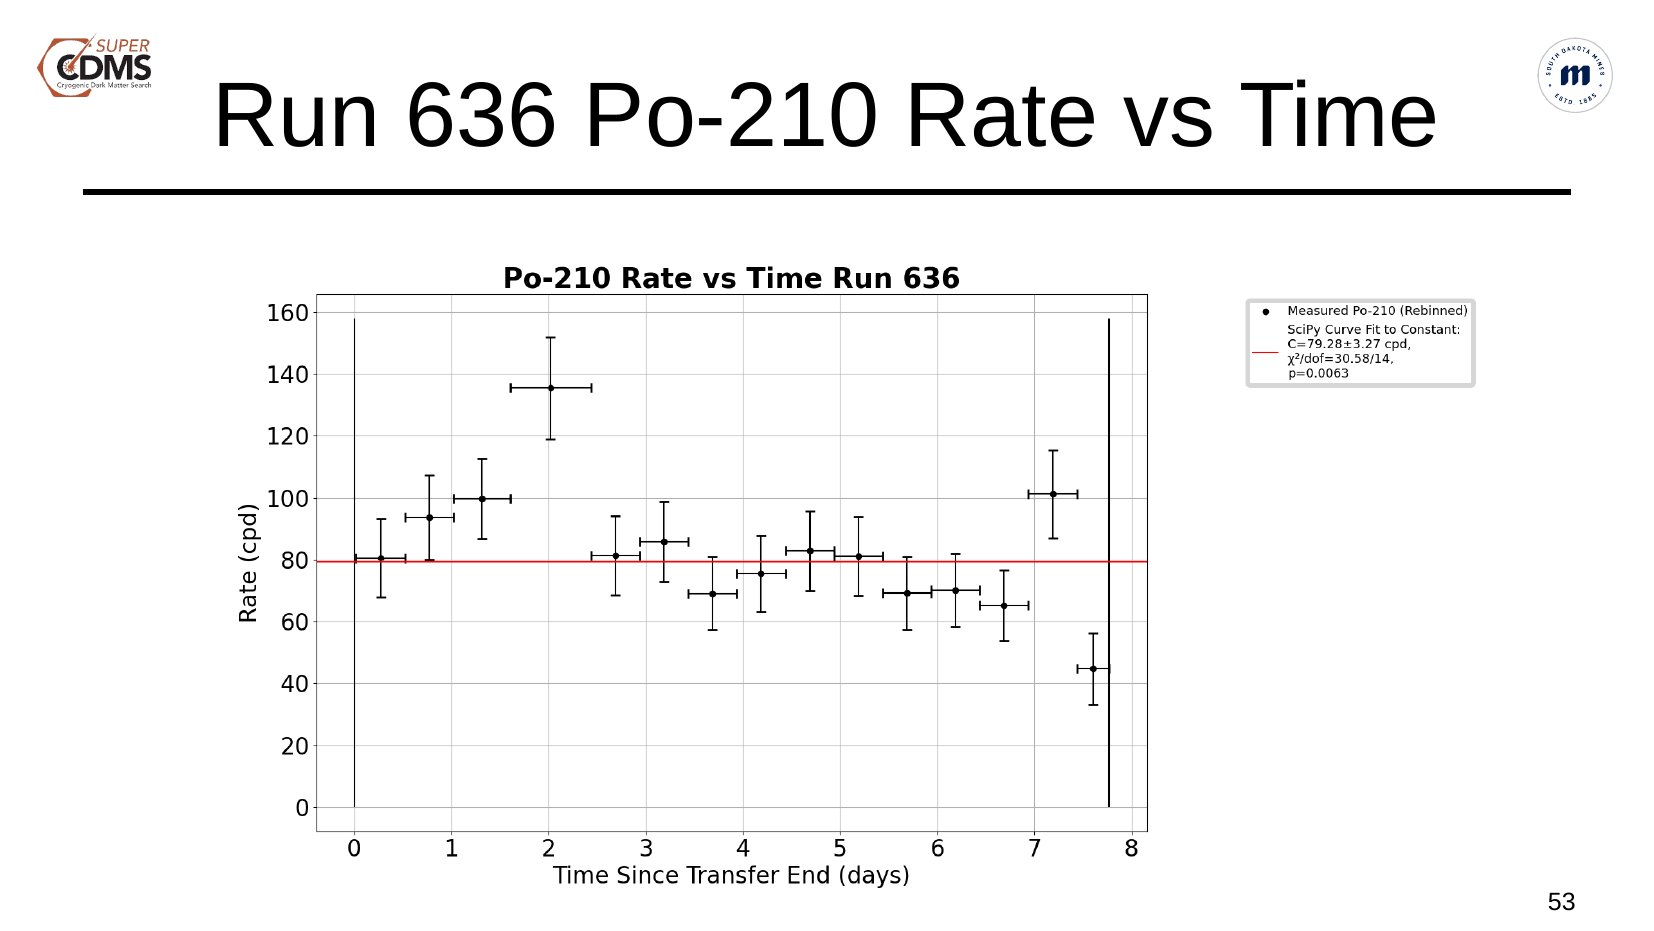

# Run 636 Po-210 Rate vs Time